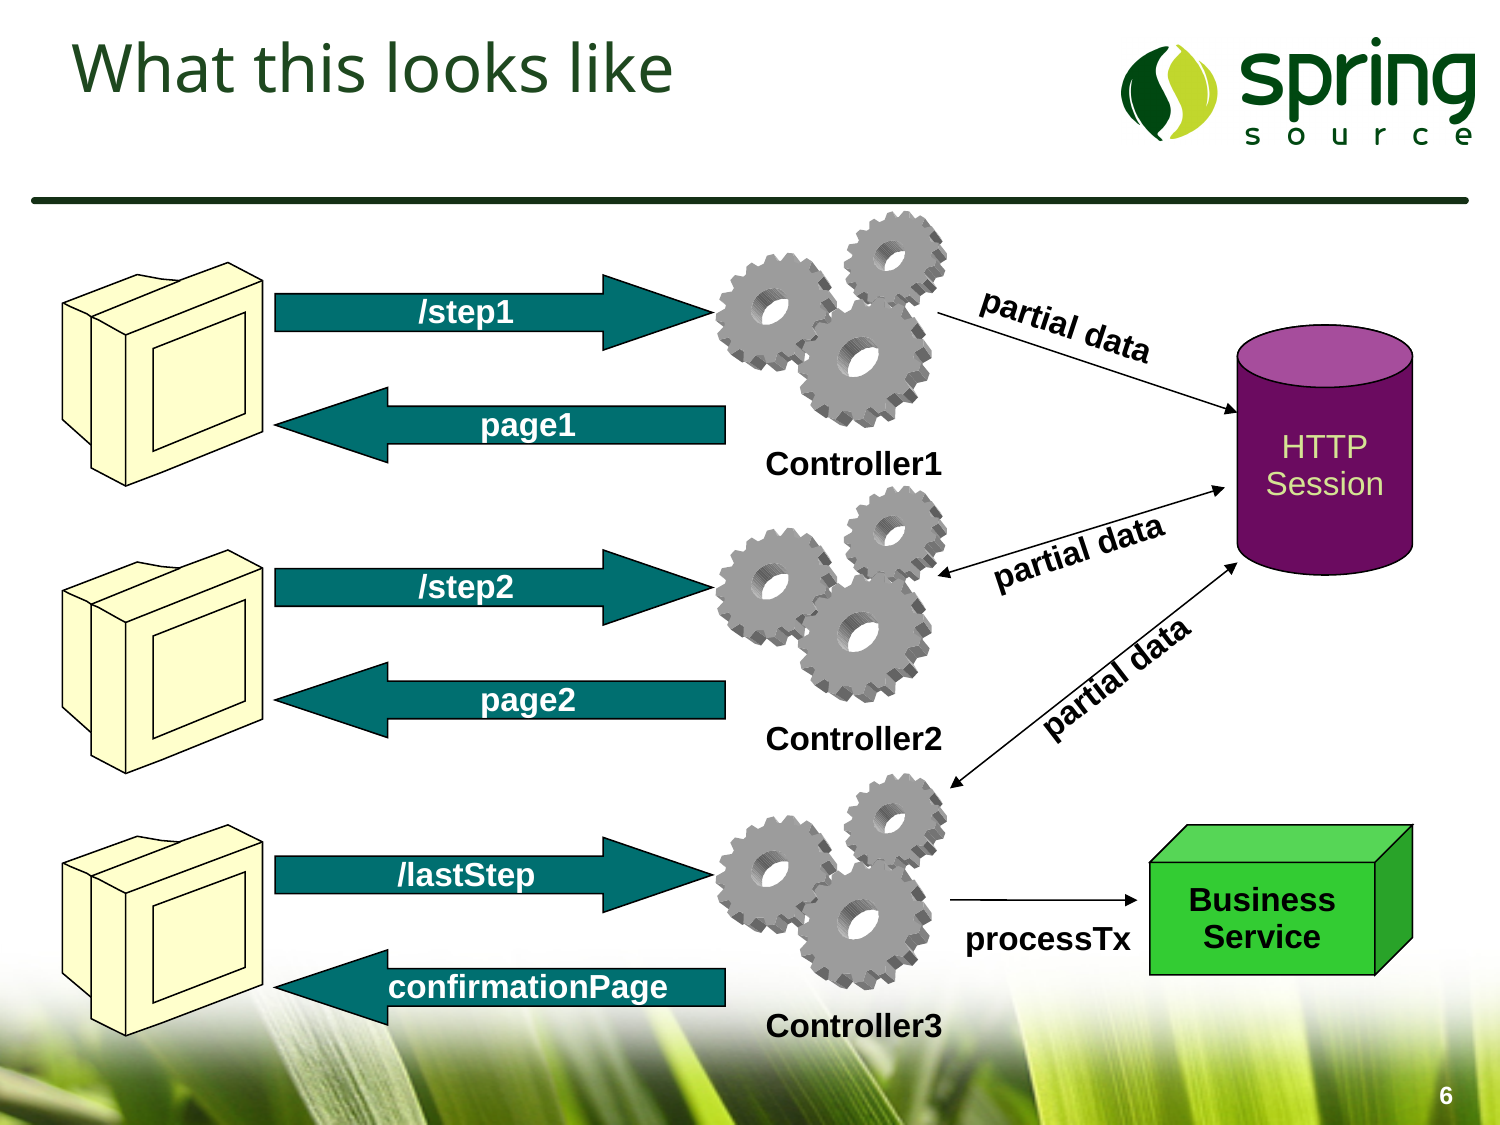

# What this looks like
Controller1
partial data
/step1
HTTP
Session
page1
Controller2
partial data
/step2
page2
partial data
Controller3
Business
Service
/lastStep
processTx
confirmationPage